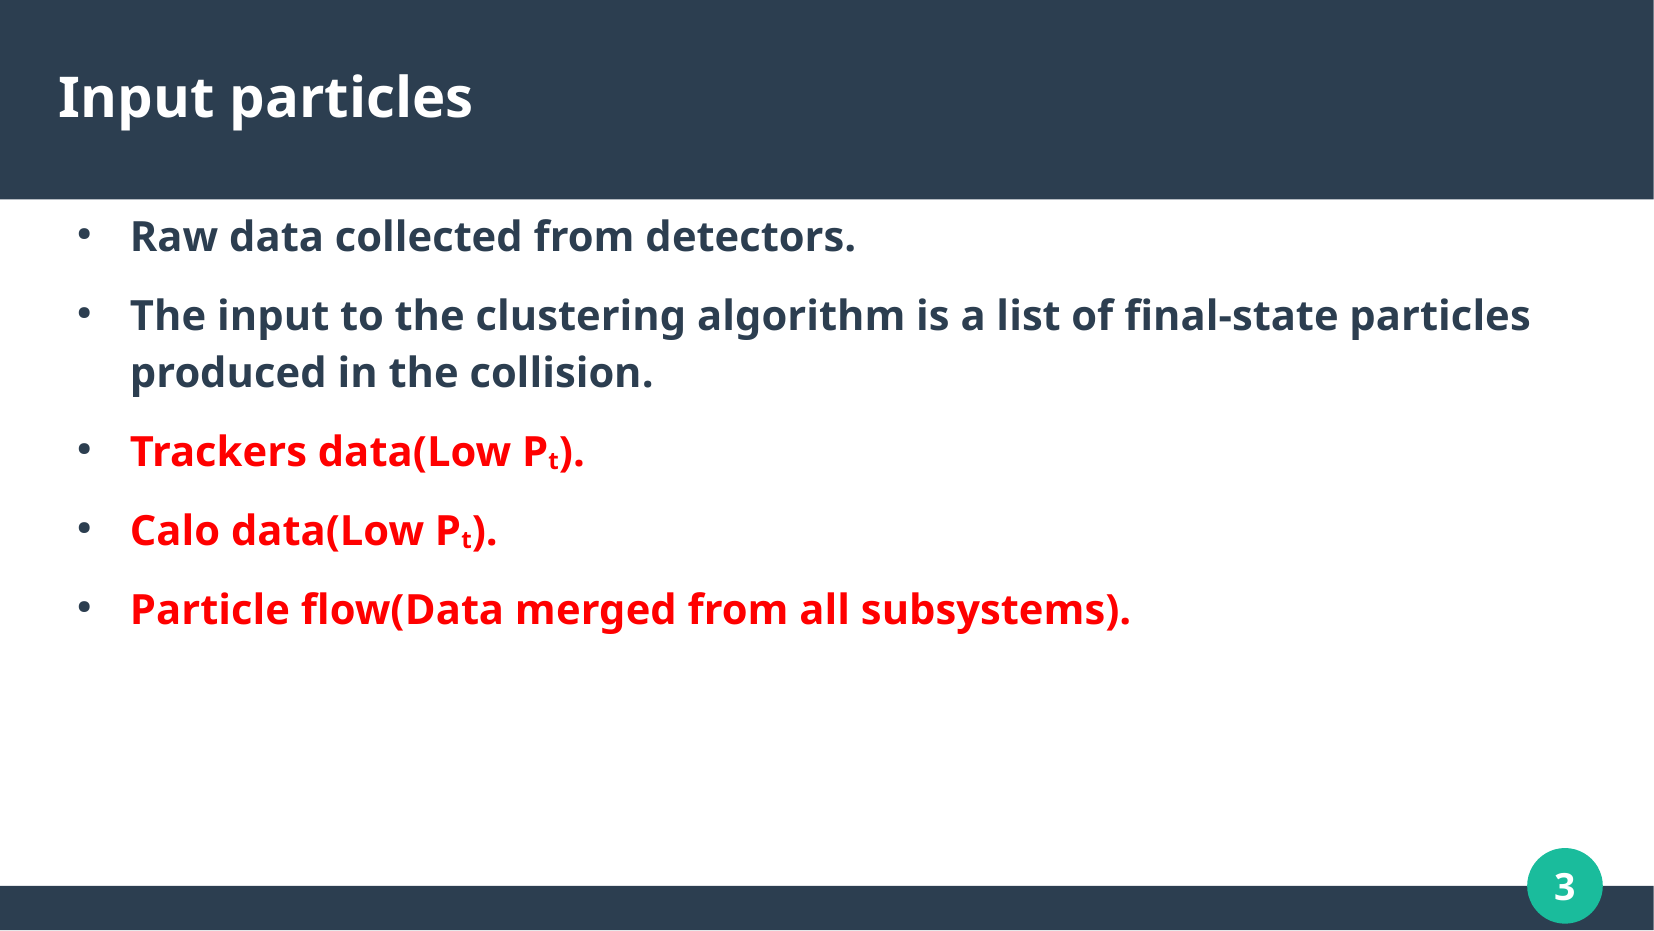

# Input particles
Raw data collected from detectors.
The input to the clustering algorithm is a list of final-state particles produced in the collision.
Trackers data(Low Pt).
Calo data(Low Pt).
Particle flow(Data merged from all subsystems).